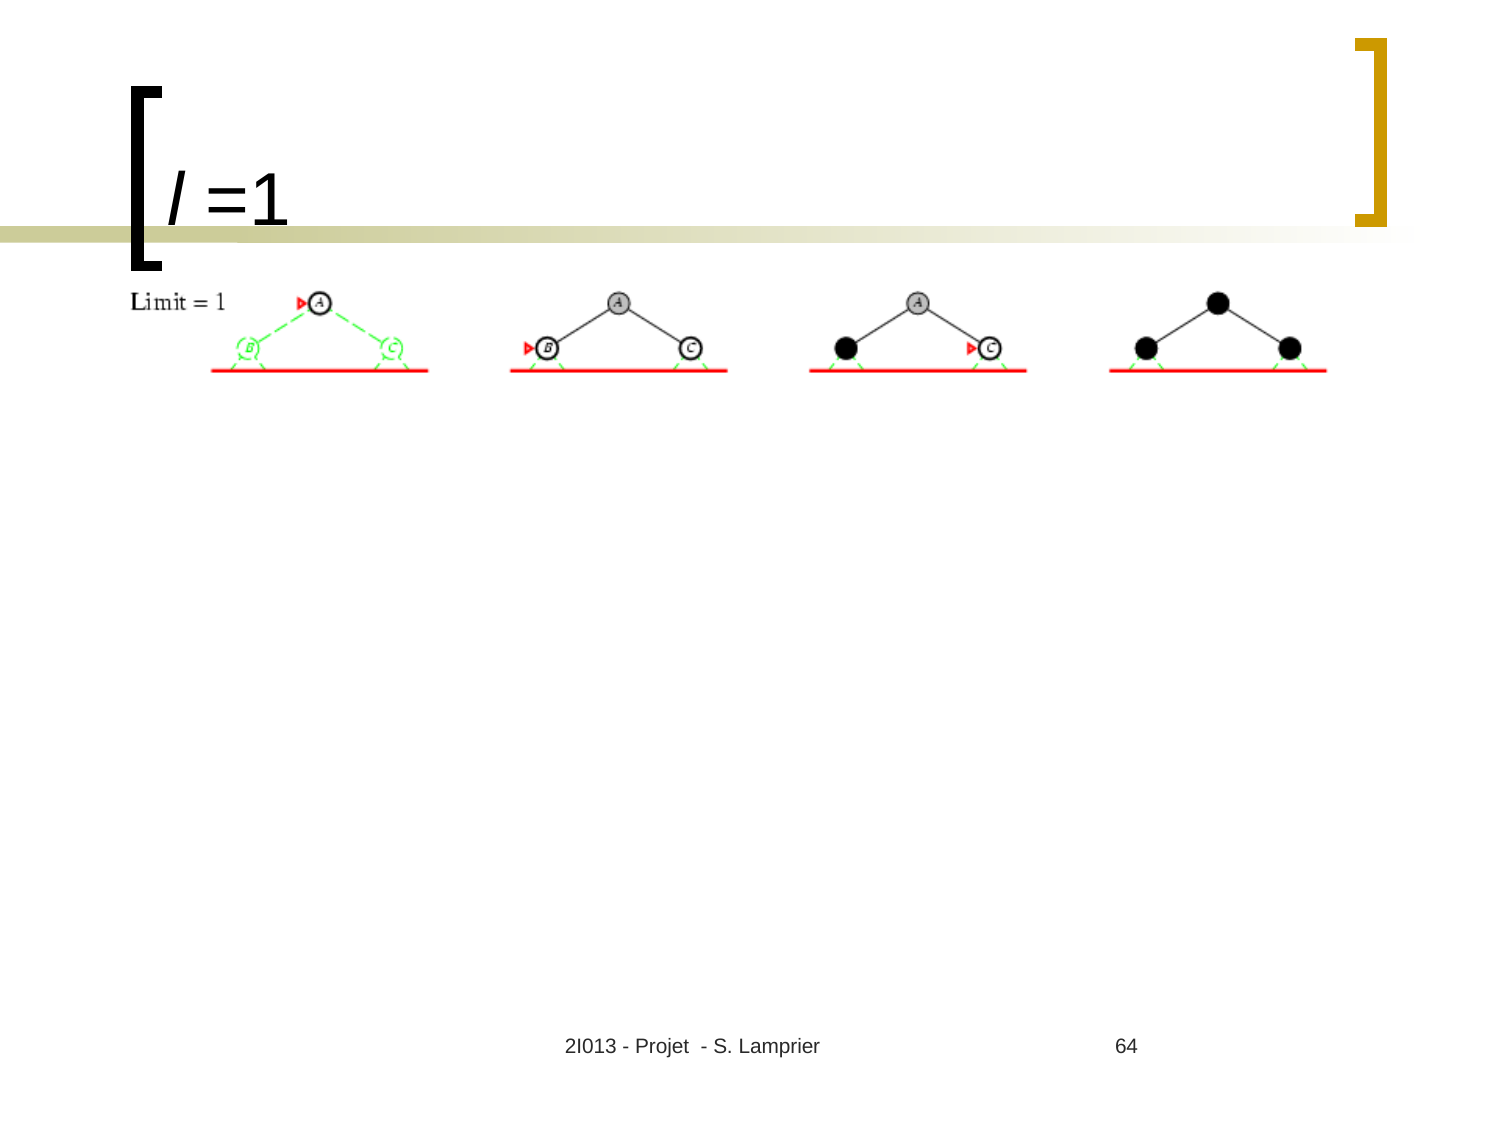

# l =1
2I013 - Projet - S. Lamprier